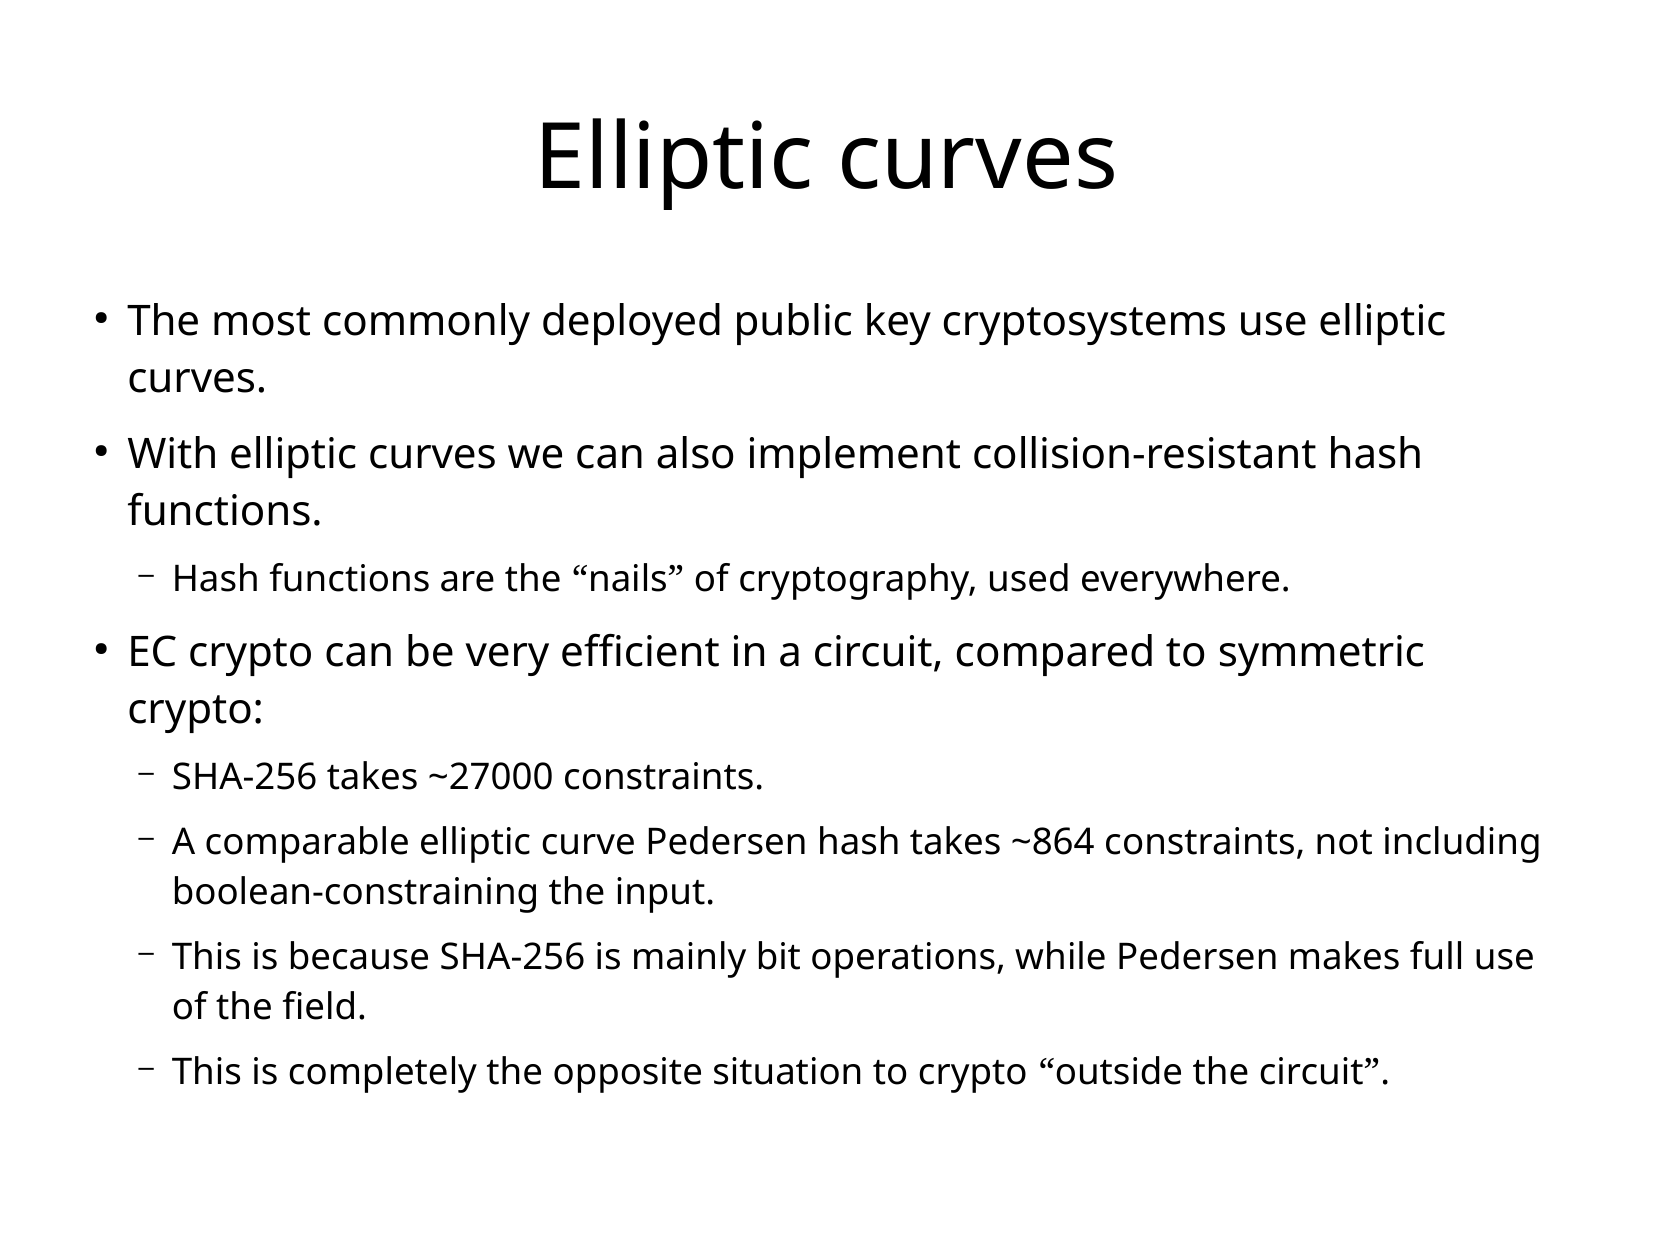

# Elliptic curves
The most commonly deployed public key cryptosystems use elliptic curves.
With elliptic curves we can also implement collision-resistant hash functions.
Hash functions are the “nails” of cryptography, used everywhere.
EC crypto can be very efficient in a circuit, compared to symmetric crypto:
SHA-256 takes ~27000 constraints.
A comparable elliptic curve Pedersen hash takes ~864 constraints, not including boolean-constraining the input.
This is because SHA-256 is mainly bit operations, while Pedersen makes full use of the field.
This is completely the opposite situation to crypto “outside the circuit”.